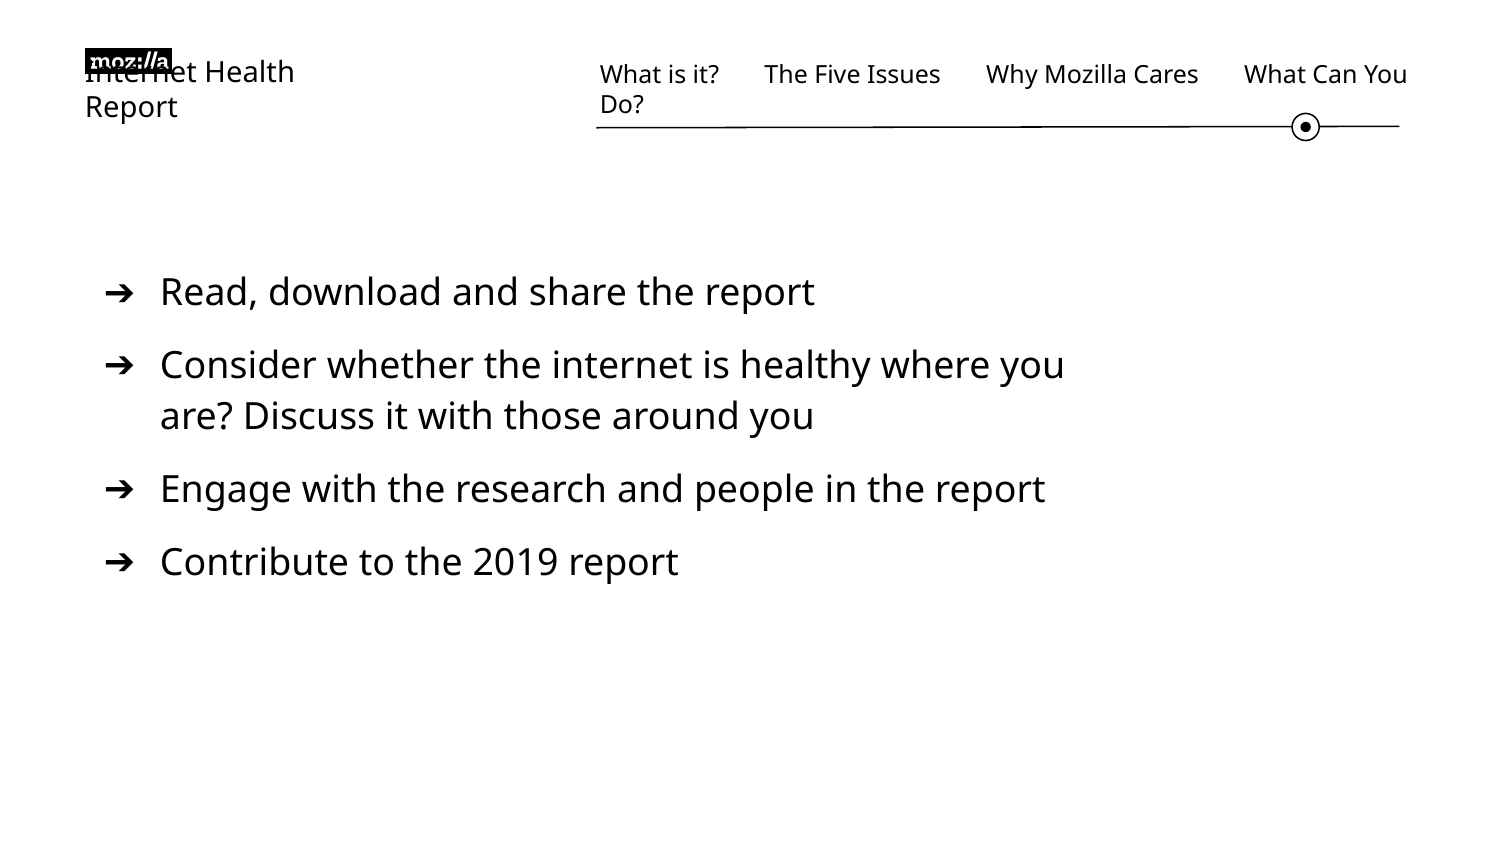

Internet Health Report
What is it? The Five Issues Why Mozilla Cares What Can You Do?
Read, download and share the report
Consider whether the internet is healthy where you are? Discuss it with those around you
Engage with the research and people in the report
Contribute to the 2019 report